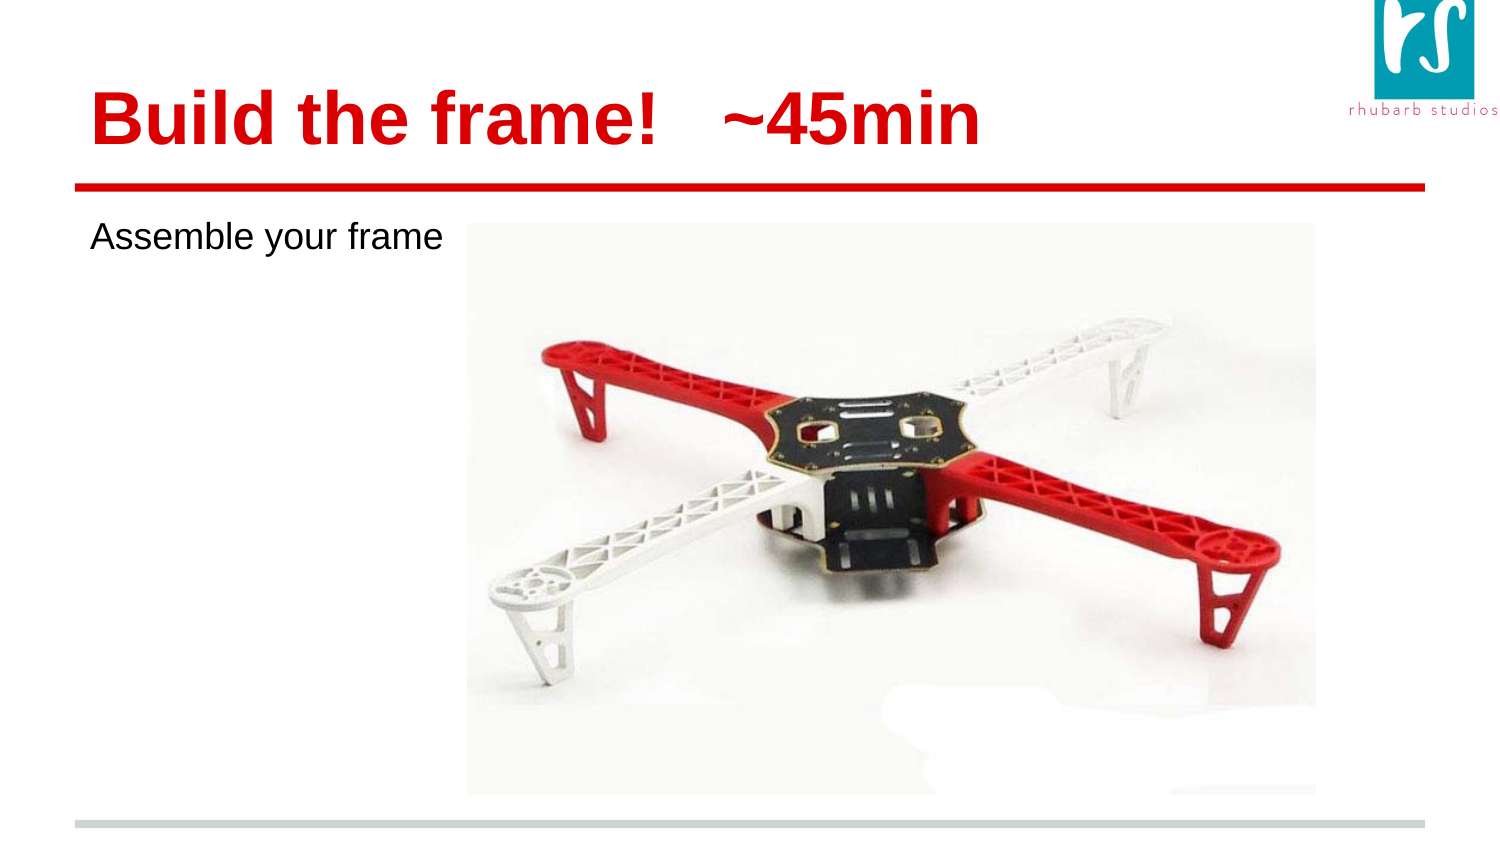

# Build the frame! ~45min
Assemble your frame